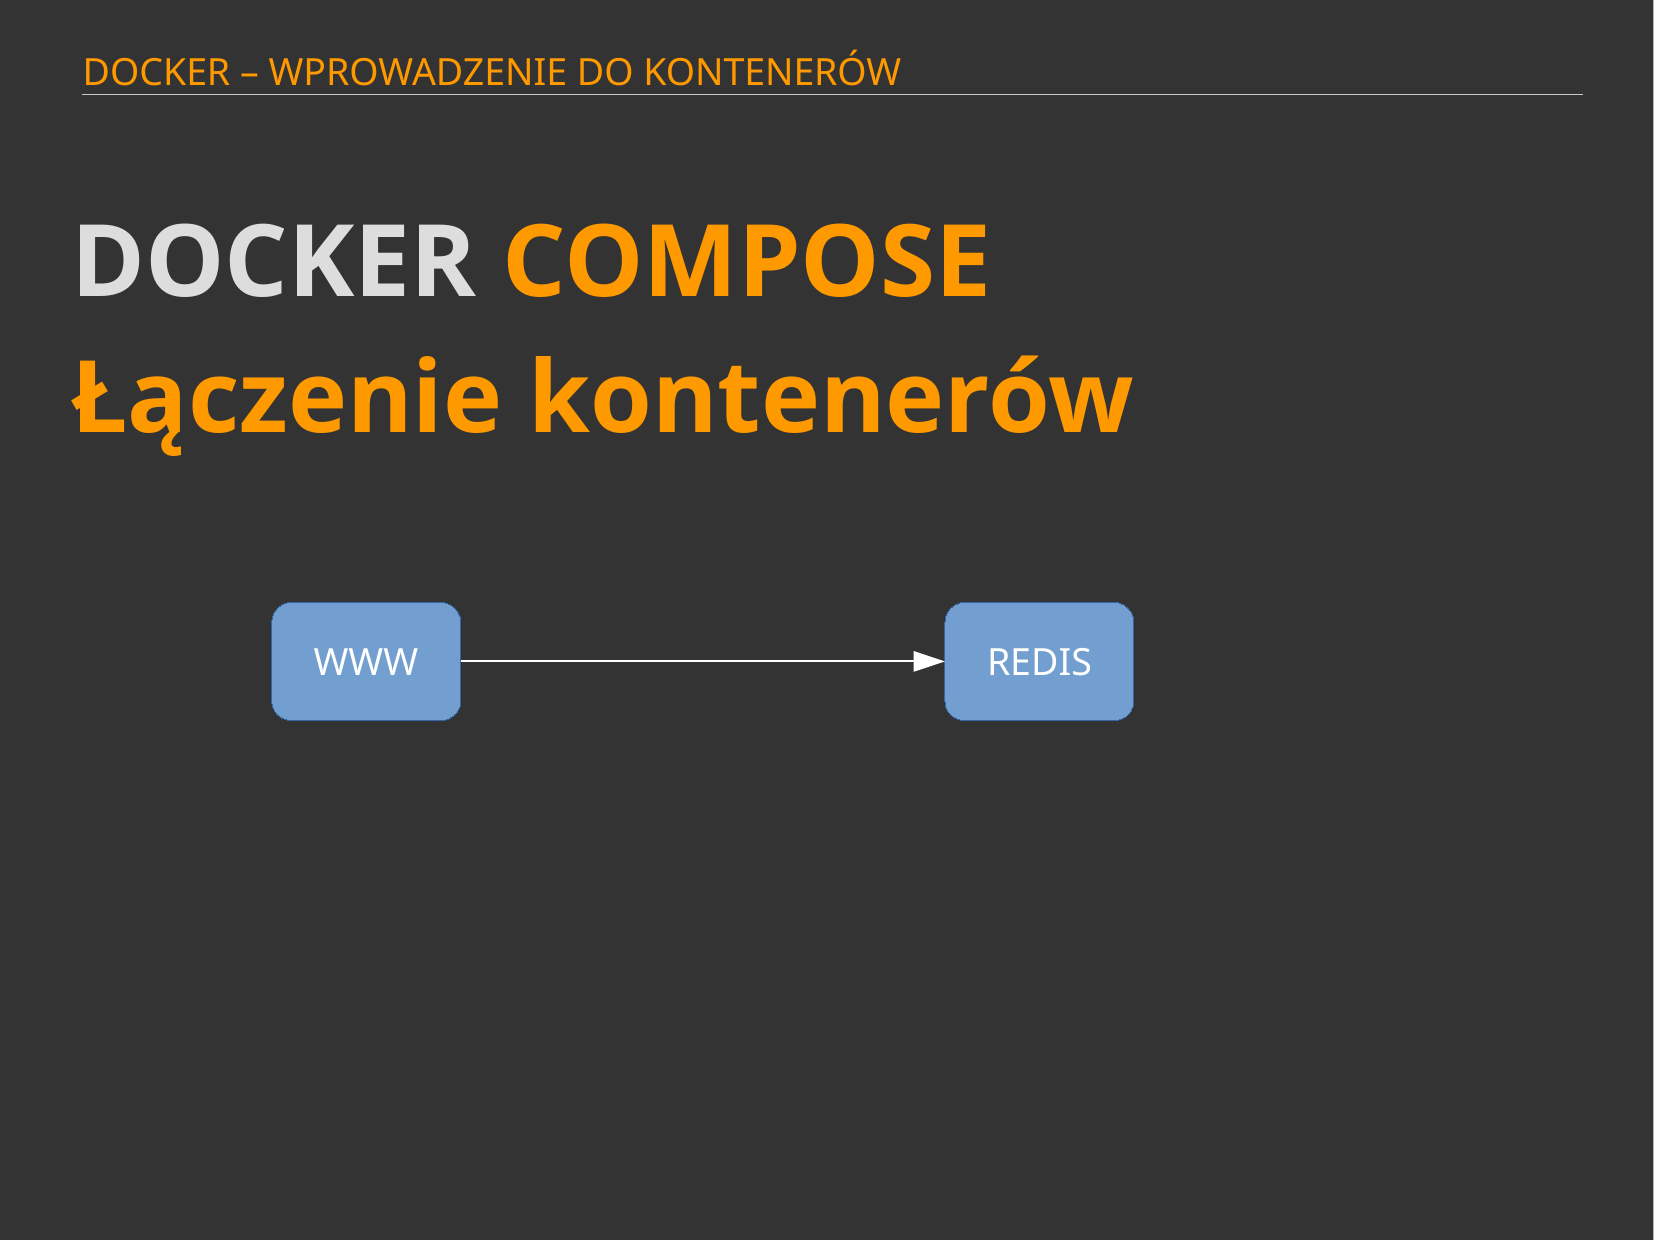

# DOCKER – WPROWADZENIE DO KONTENERÓW
DOCKER COMPOSE
Łączenie kontenerów
WWW
REDIS